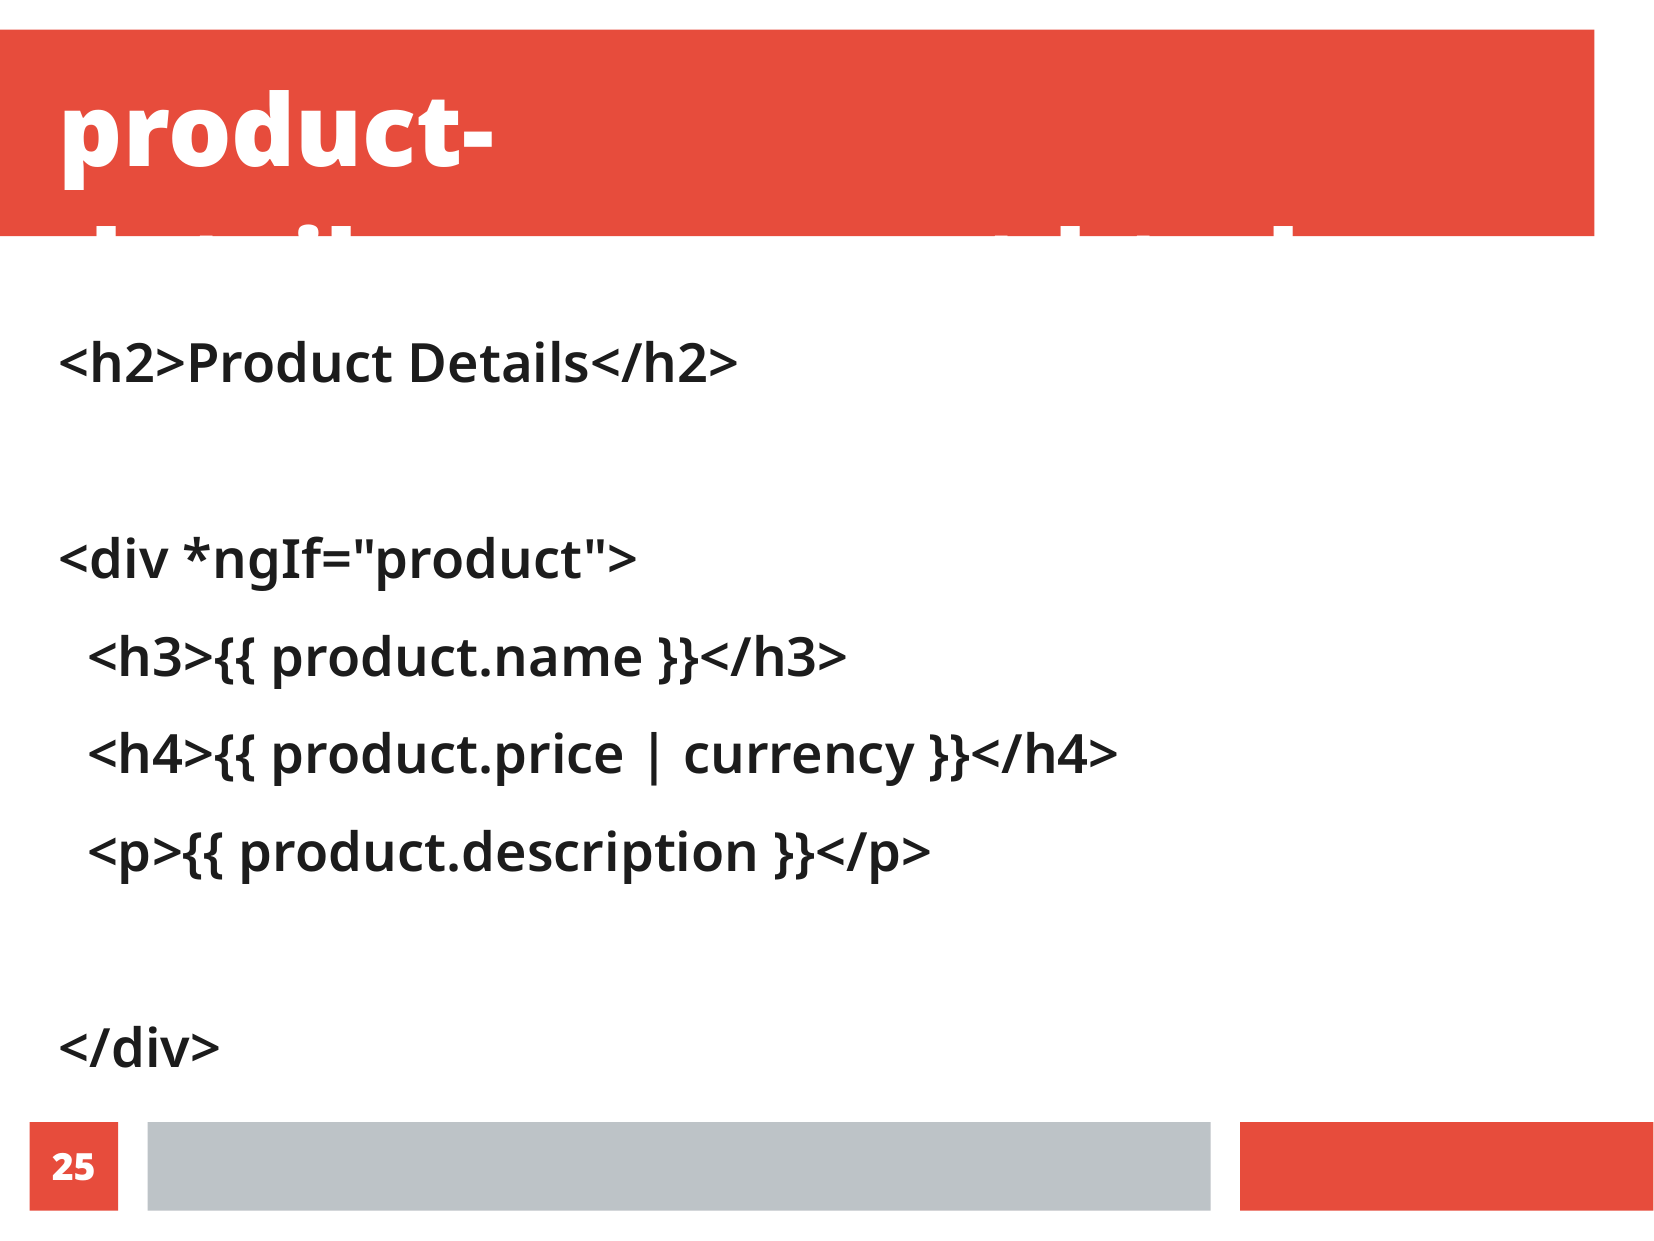

# product-details.component.html
<h2>Product Details</h2>
<div *ngIf="product">
 <h3>{{ product.name }}</h3>
 <h4>{{ product.price | currency }}</h4>
 <p>{{ product.description }}</p>
</div>
25